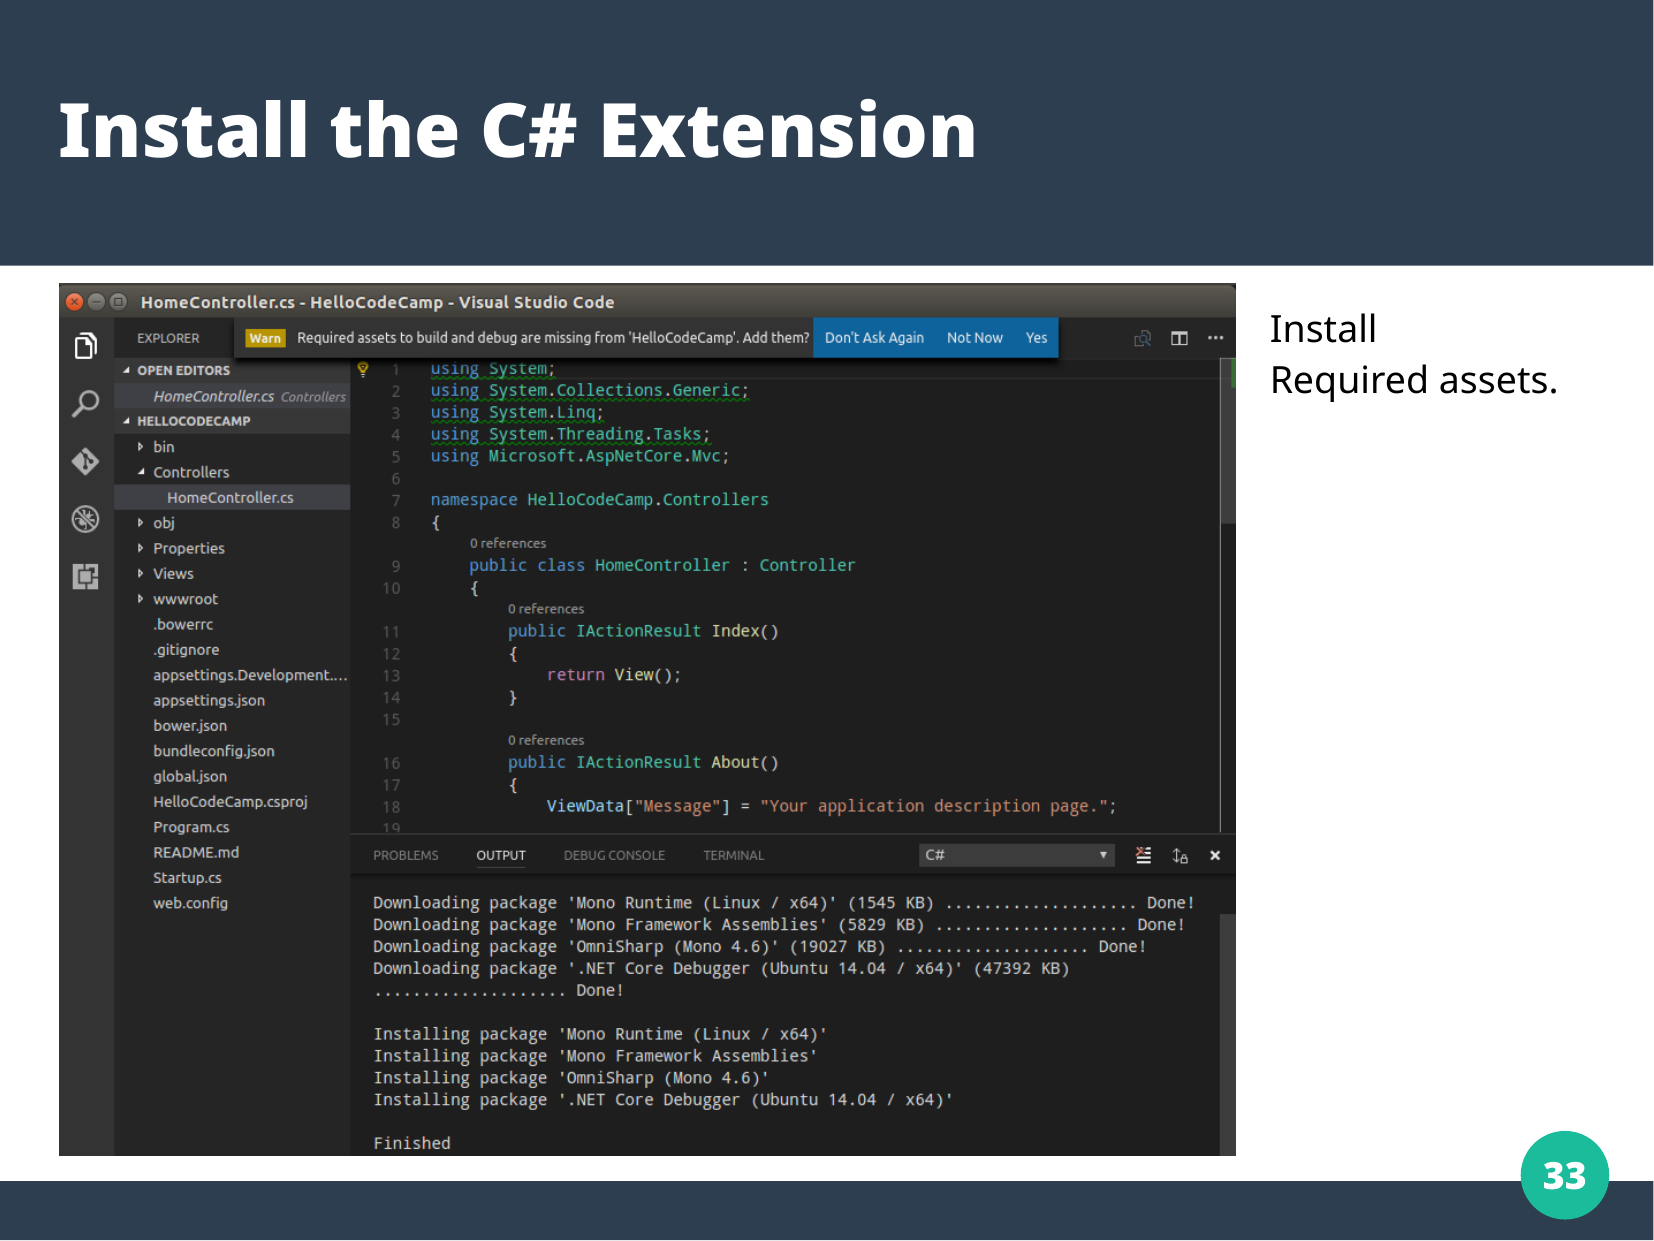

# Install the C# Extension
Install
Required assets.
33